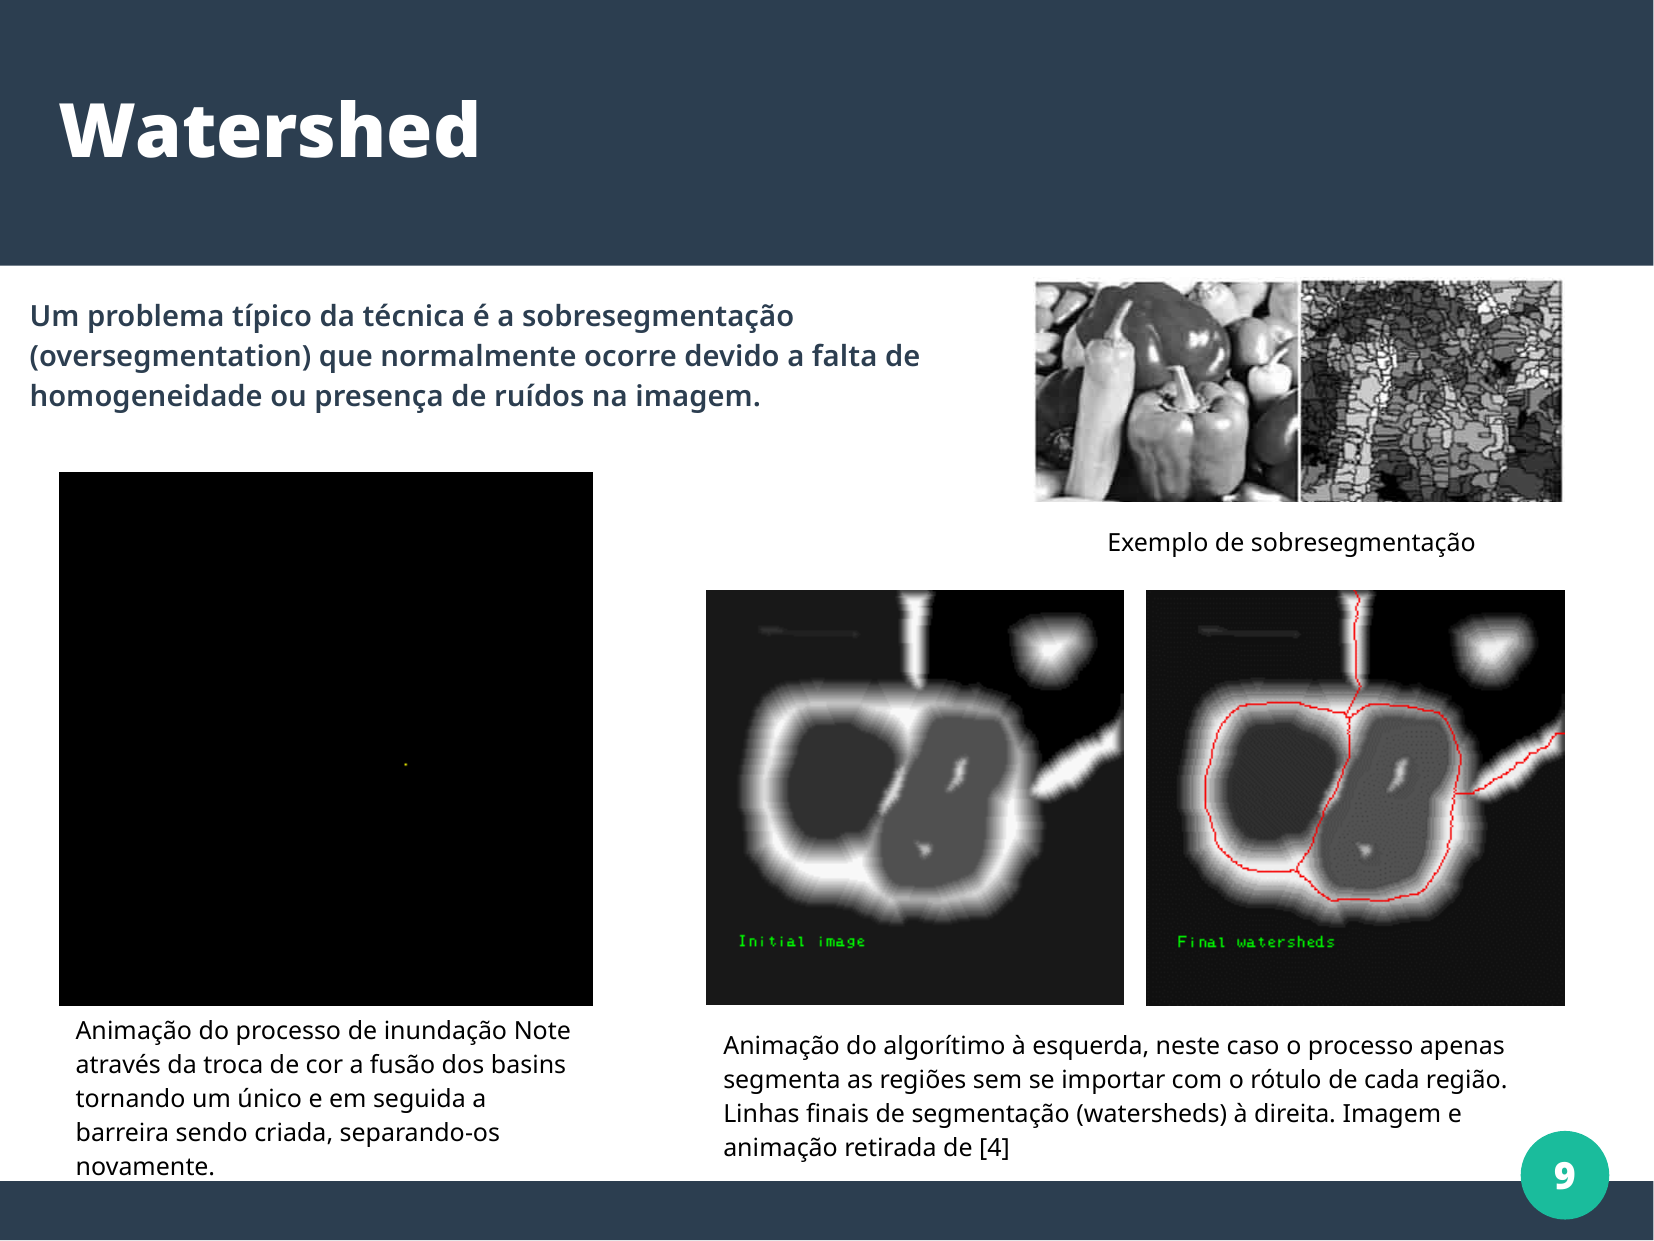

# Watershed
Um problema típico da técnica é a sobresegmentação (oversegmentation) que normalmente ocorre devido a falta de homogeneidade ou presença de ruídos na imagem.
Exemplo de sobresegmentação
Animação do processo de inundação Note através da troca de cor a fusão dos basins tornando um único e em seguida a barreira sendo criada, separando-os novamente.
Animação do algorítimo à esquerda, neste caso o processo apenas segmenta as regiões sem se importar com o rótulo de cada região. Linhas finais de segmentação (watersheds) à direita. Imagem e animação retirada de [4]
9